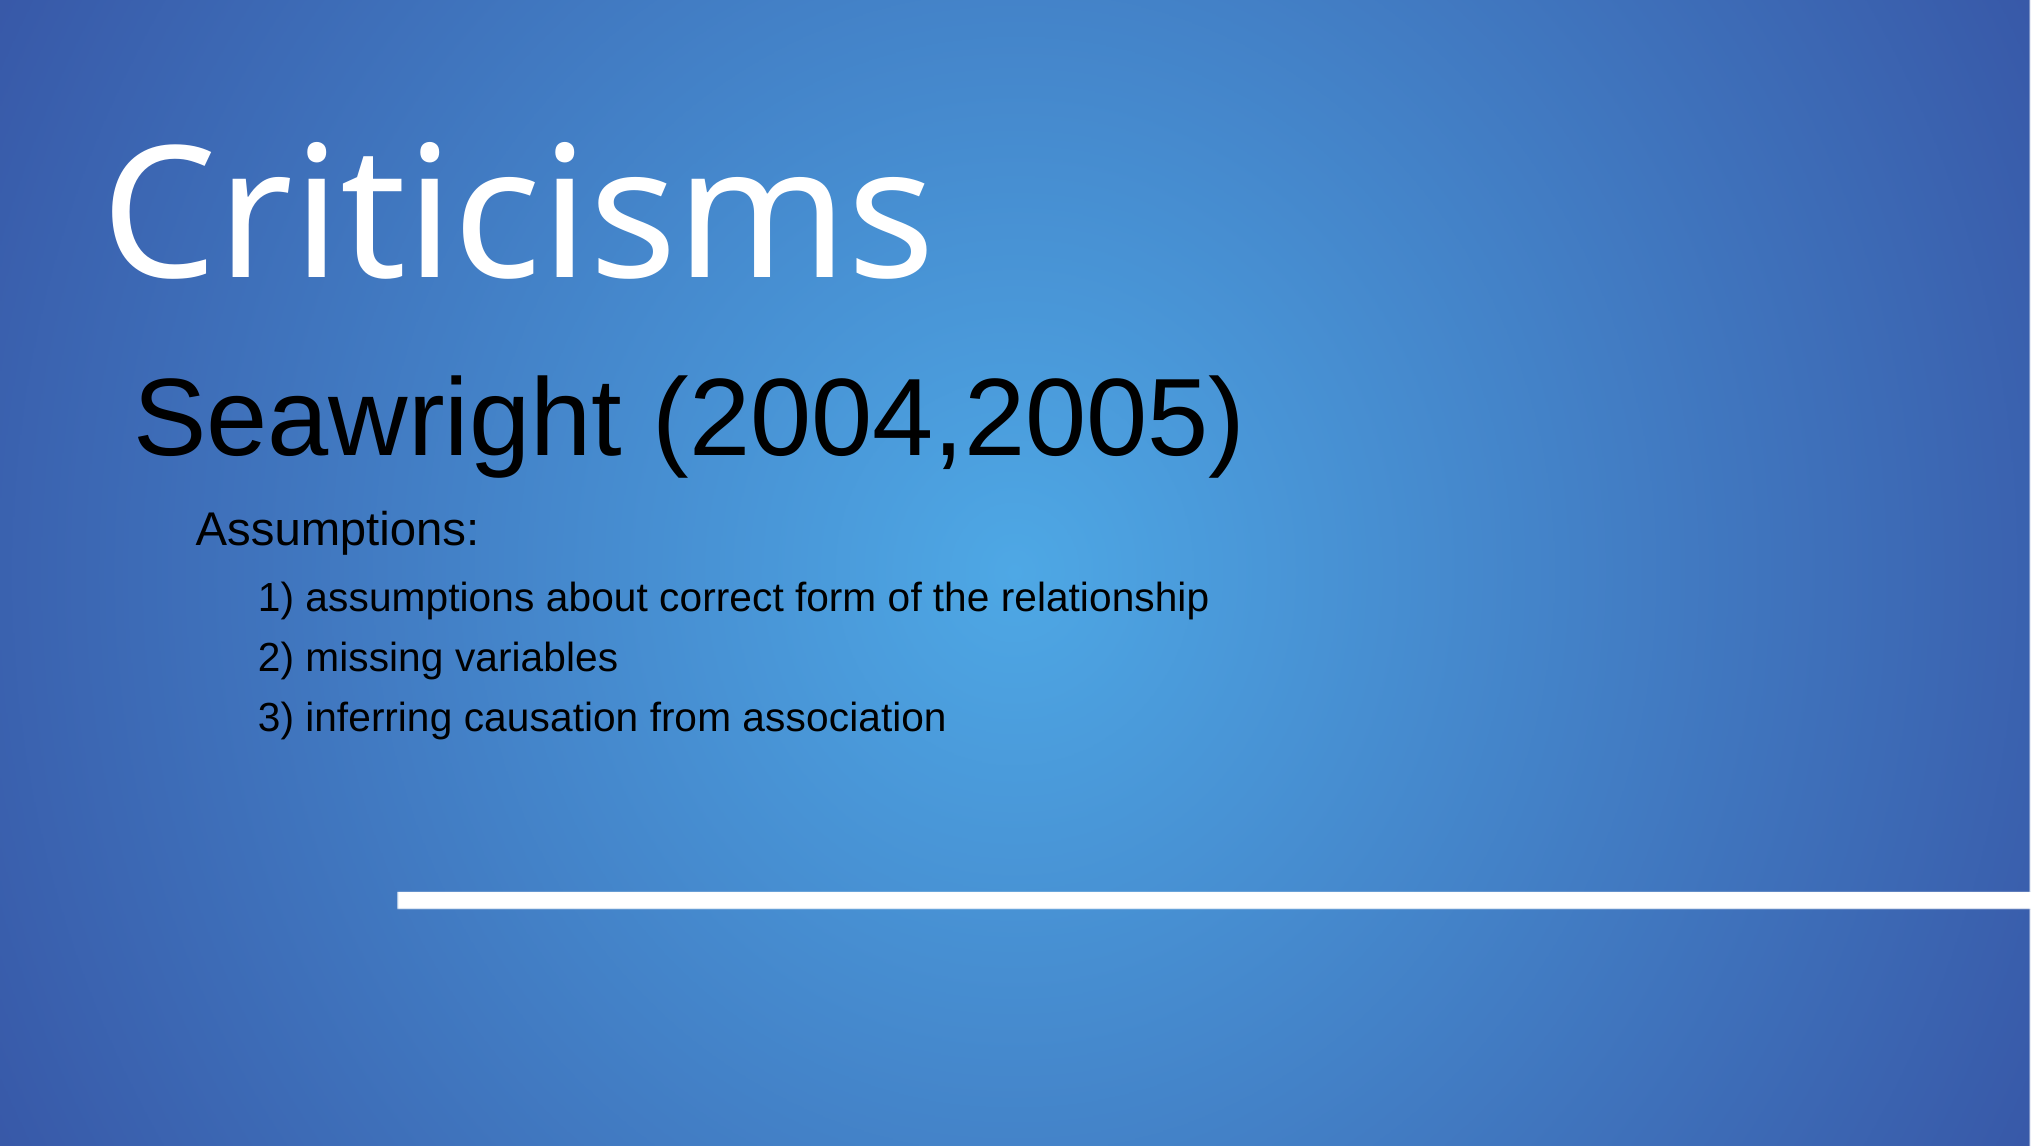

# Criticisms
Seawright (2004,2005)
Assumptions:
1) assumptions about correct form of the relationship
2) missing variables
3) inferring causation from association